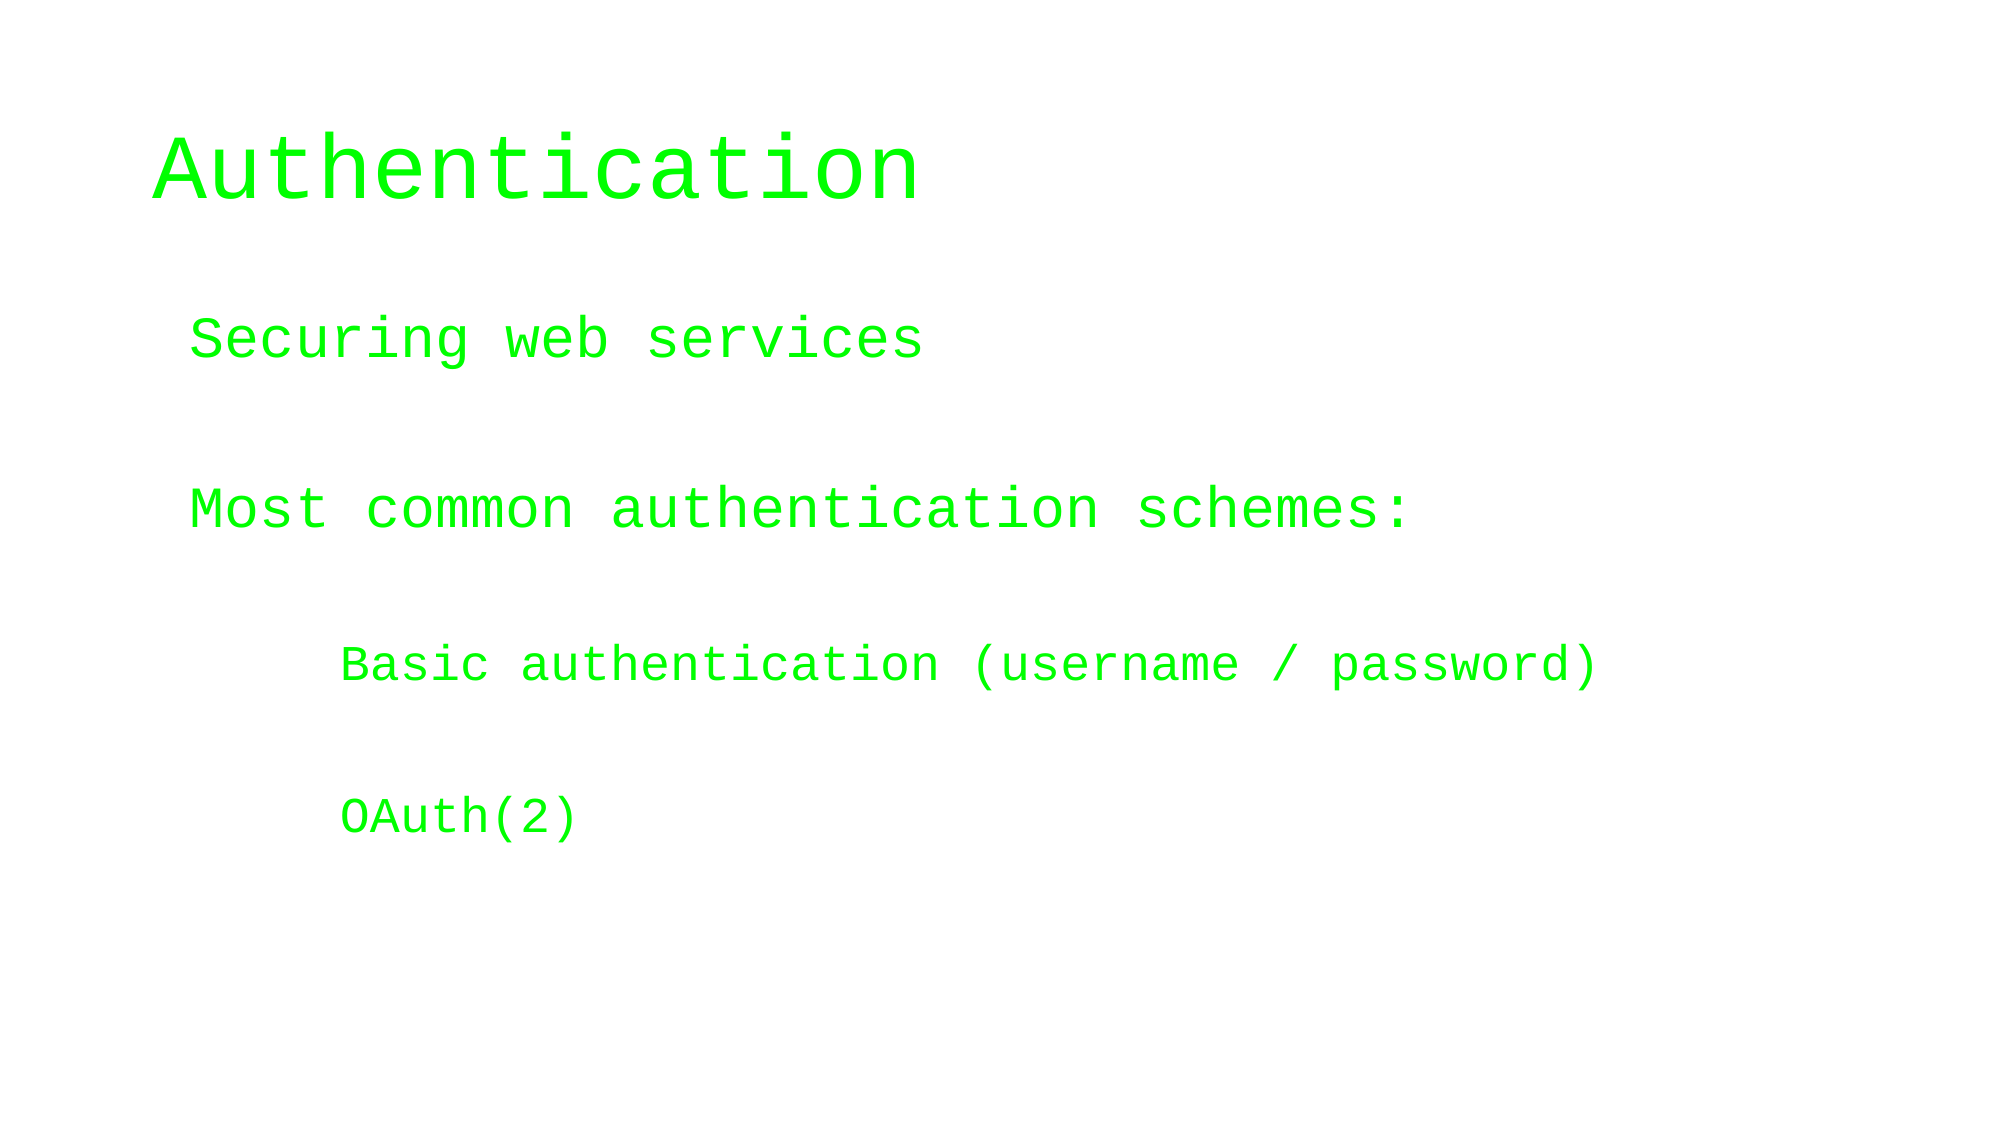

# Authentication
Securing web services
Most common authentication schemes:
Basic authentication (username / password)
OAuth(2)